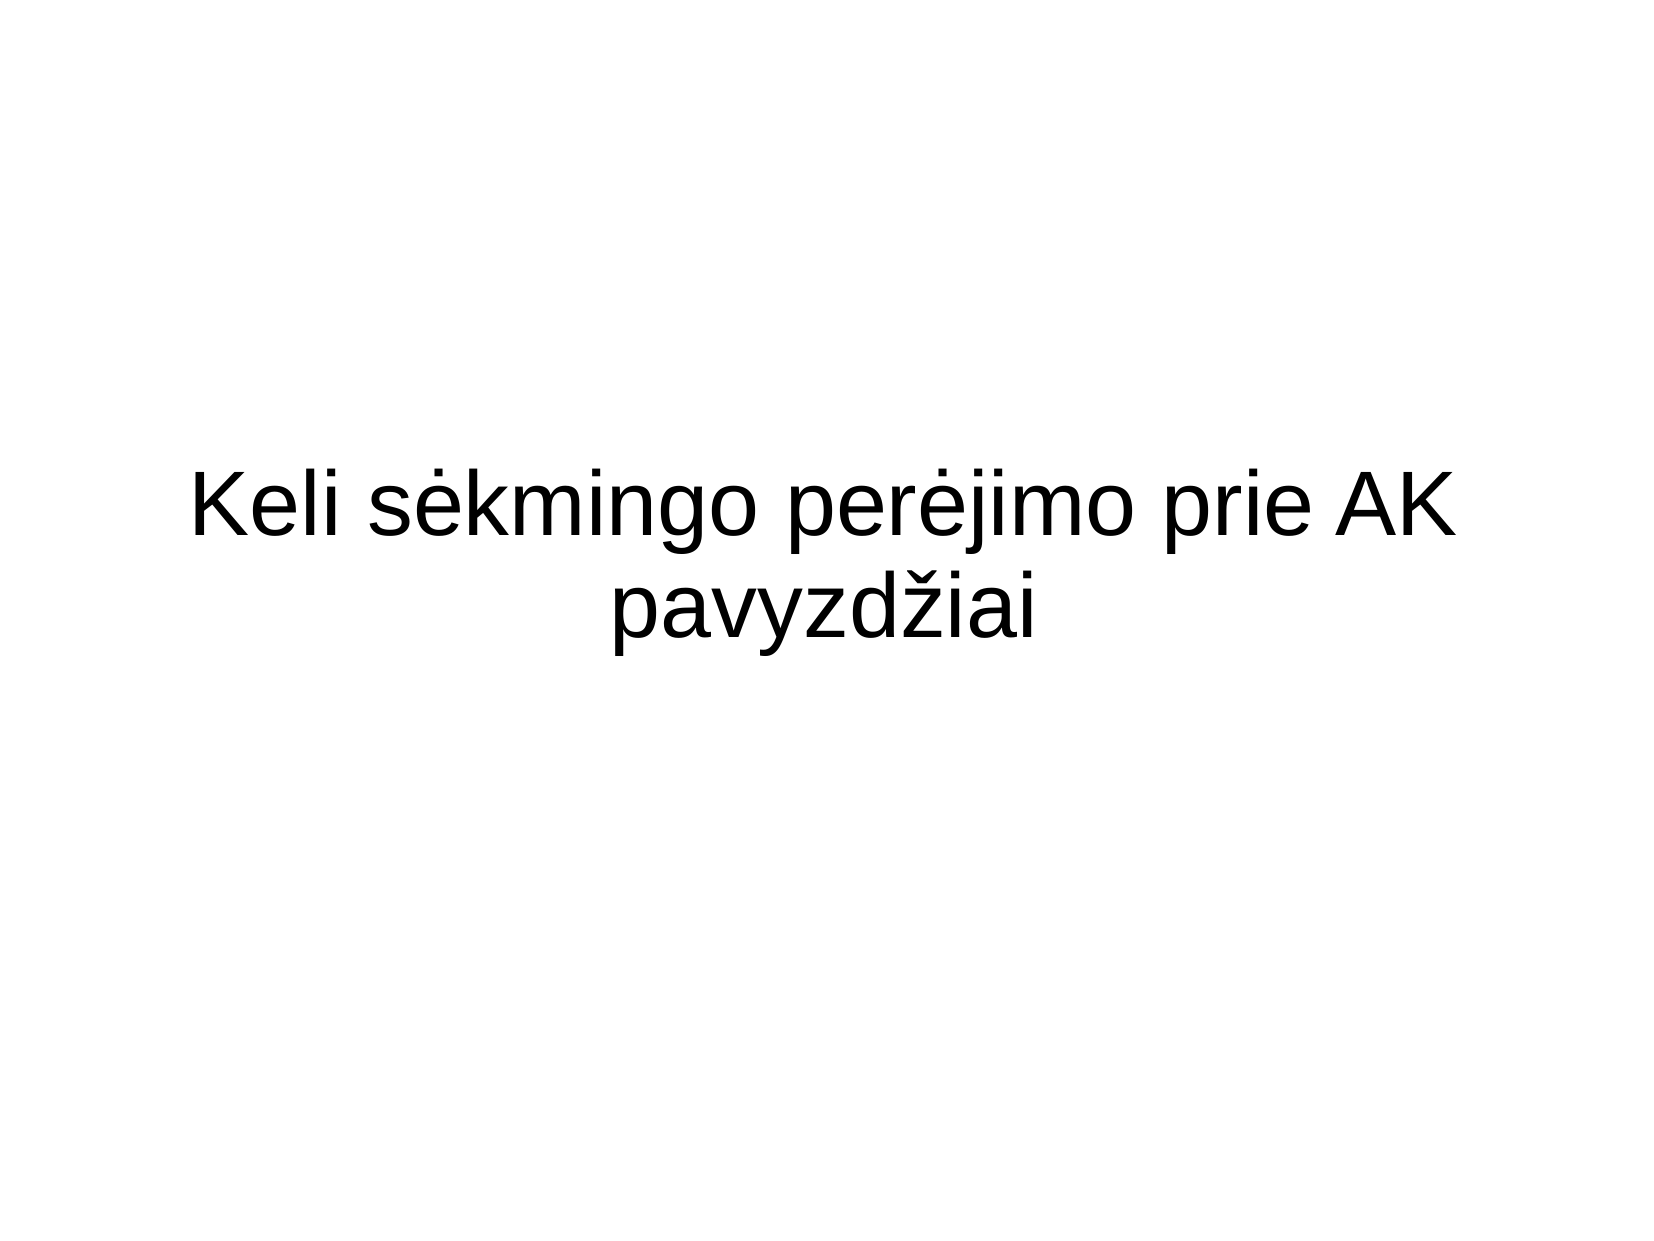

# Keli sėkmingo perėjimo prie AK pavyzdžiai